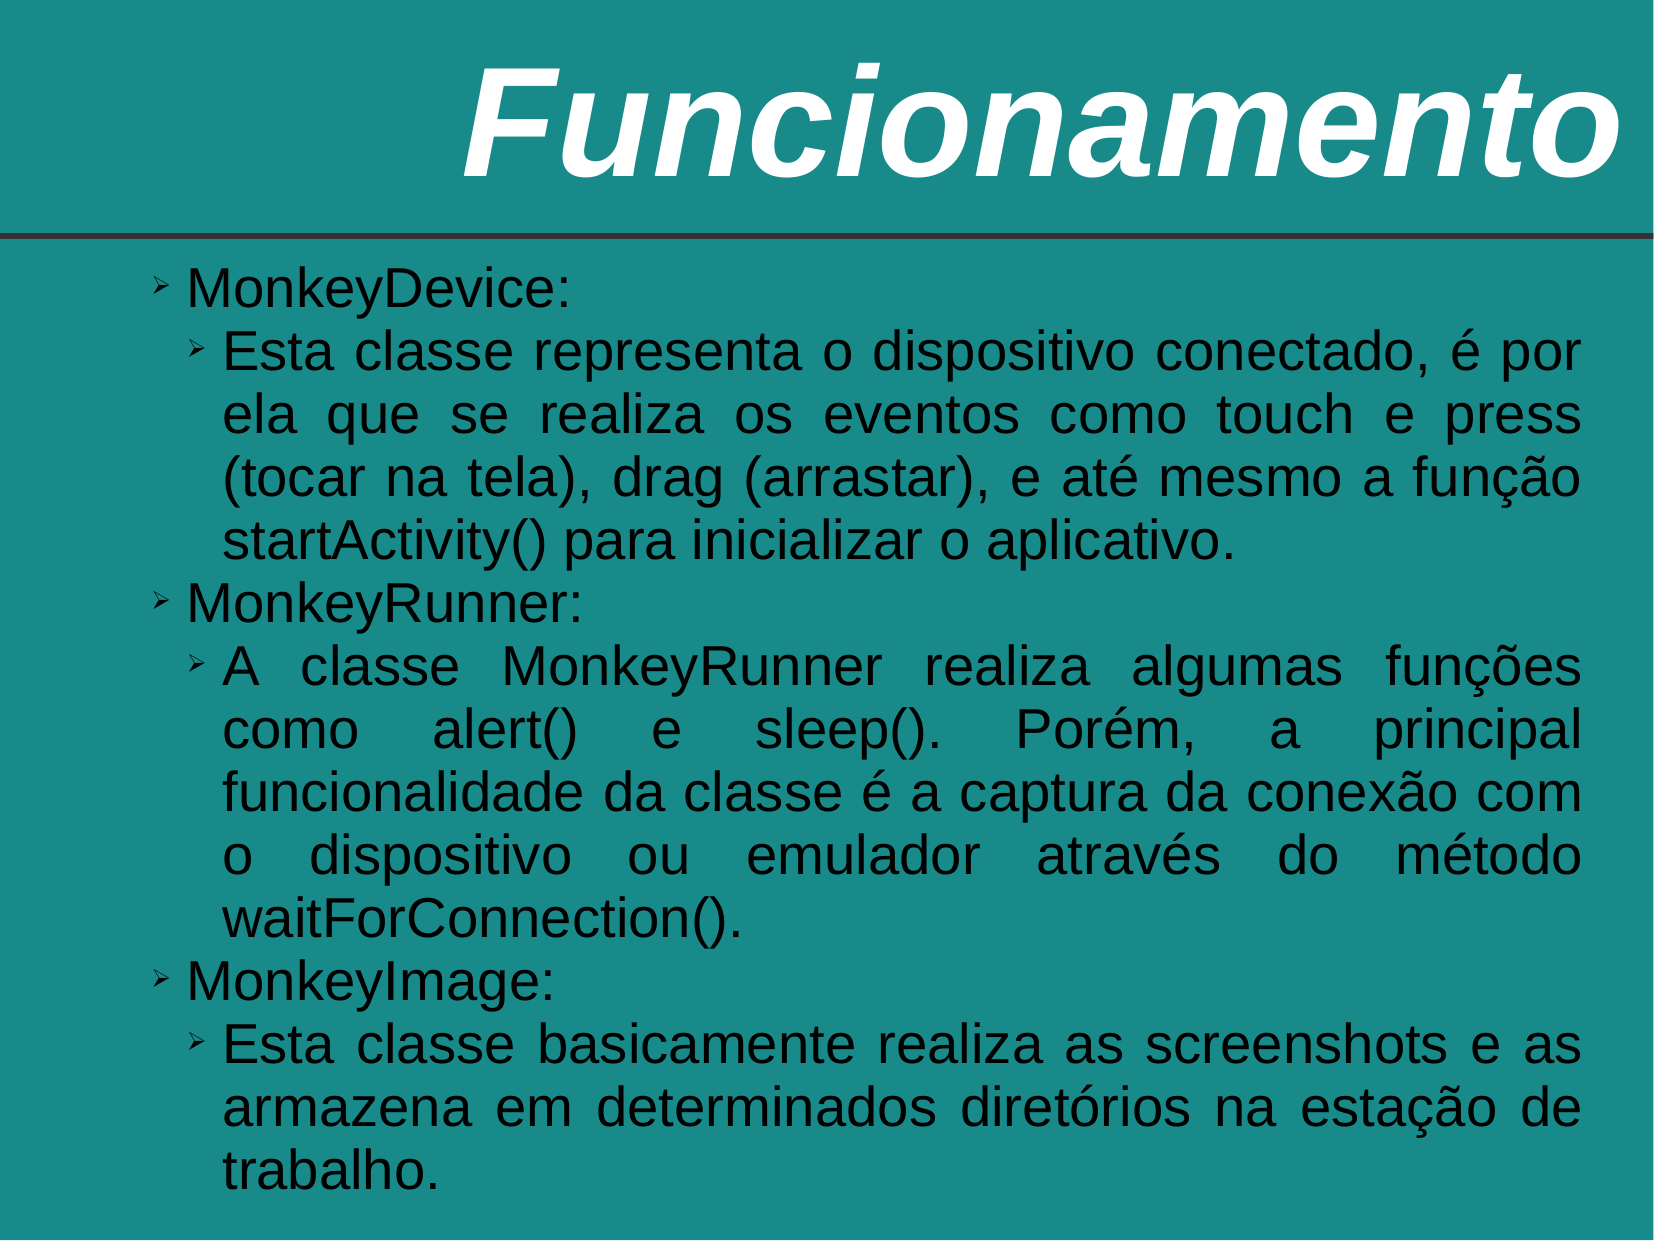

Funcionamento
# MonkeyDevice:
Esta classe representa o dispositivo conectado, é por ela que se realiza os eventos como touch e press (tocar na tela), drag (arrastar), e até mesmo a função startActivity() para inicializar o aplicativo.
MonkeyRunner:
A classe MonkeyRunner realiza algumas funções como alert() e sleep(). Porém, a principal funcionalidade da classe é a captura da conexão com o dispositivo ou emulador através do método waitForConnection().
MonkeyImage:
Esta classe basicamente realiza as screenshots e as armazena em determinados diretórios na estação de trabalho.